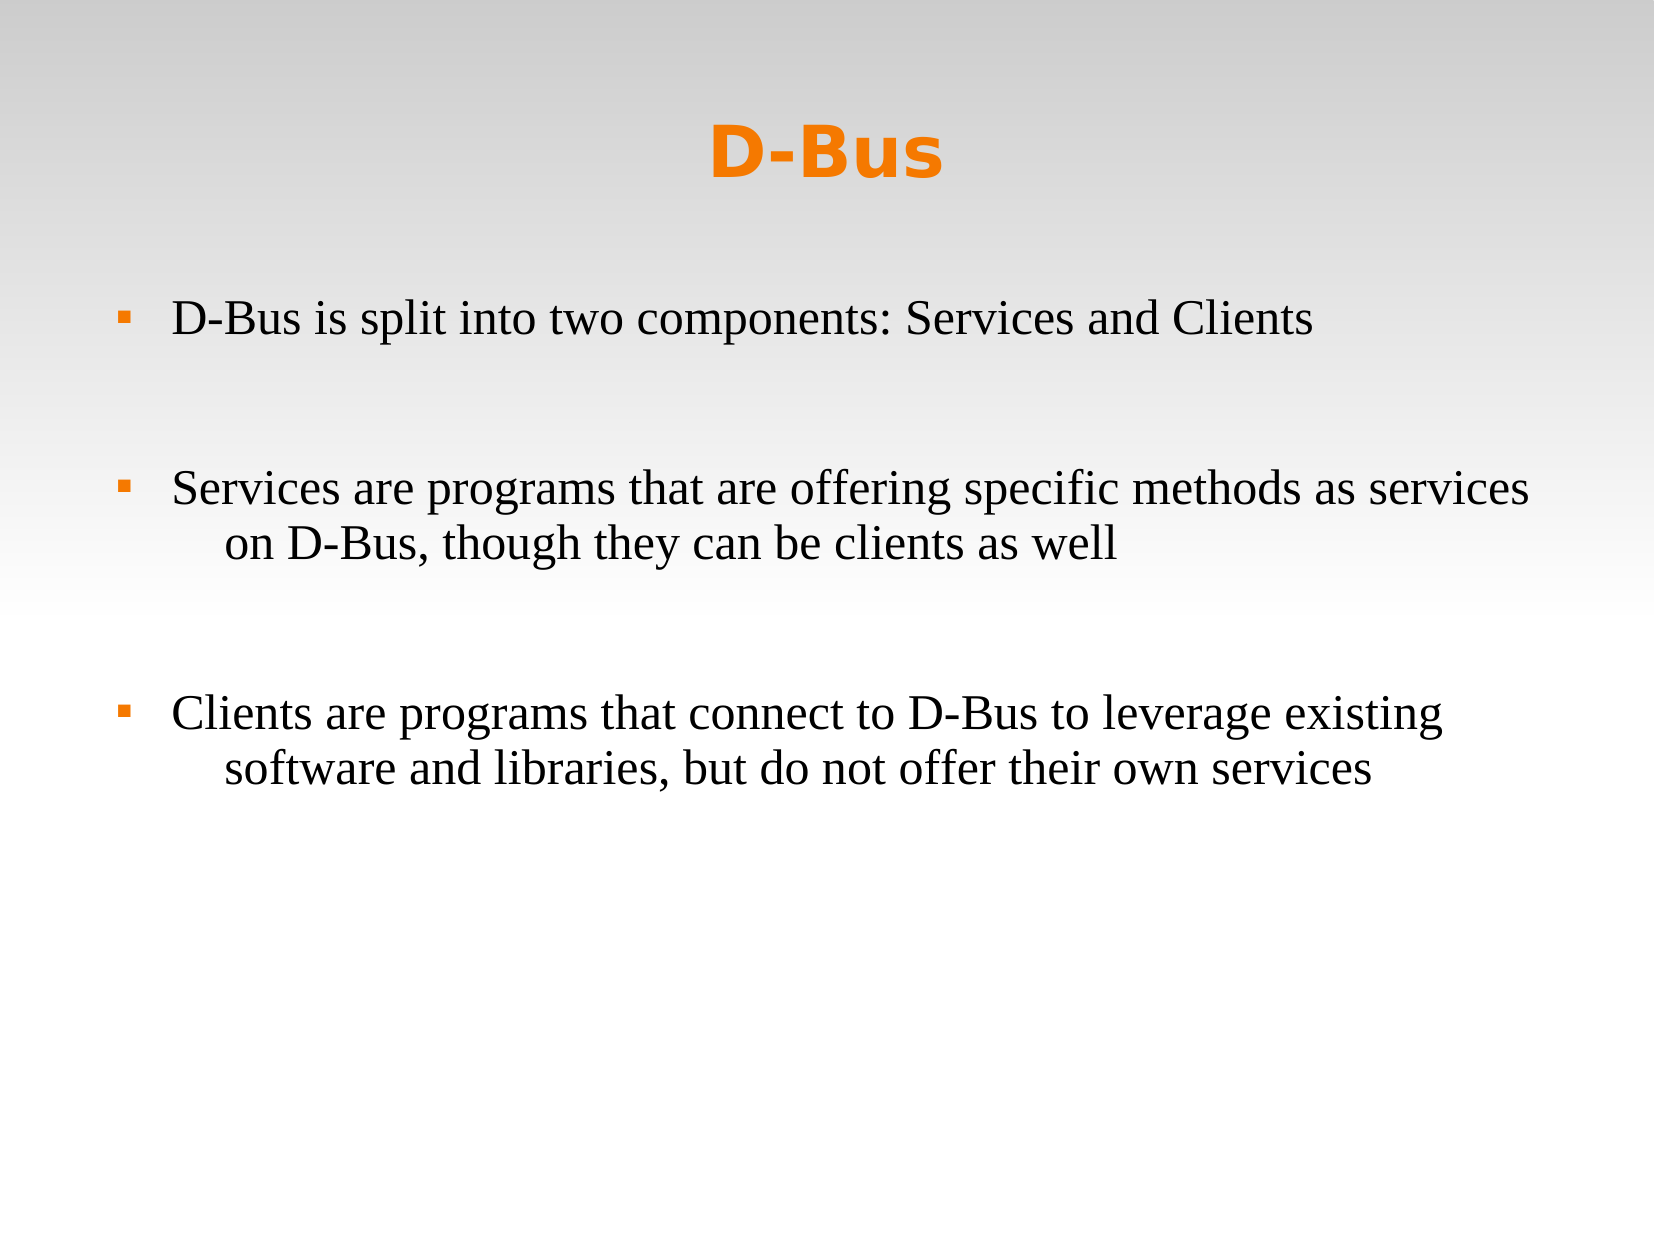

# D-Bus
D-Bus is split into two components: Services and Clients
Services are programs that are offering specific methods as services on D-Bus, though they can be clients as well
Clients are programs that connect to D-Bus to leverage existing software and libraries, but do not offer their own services